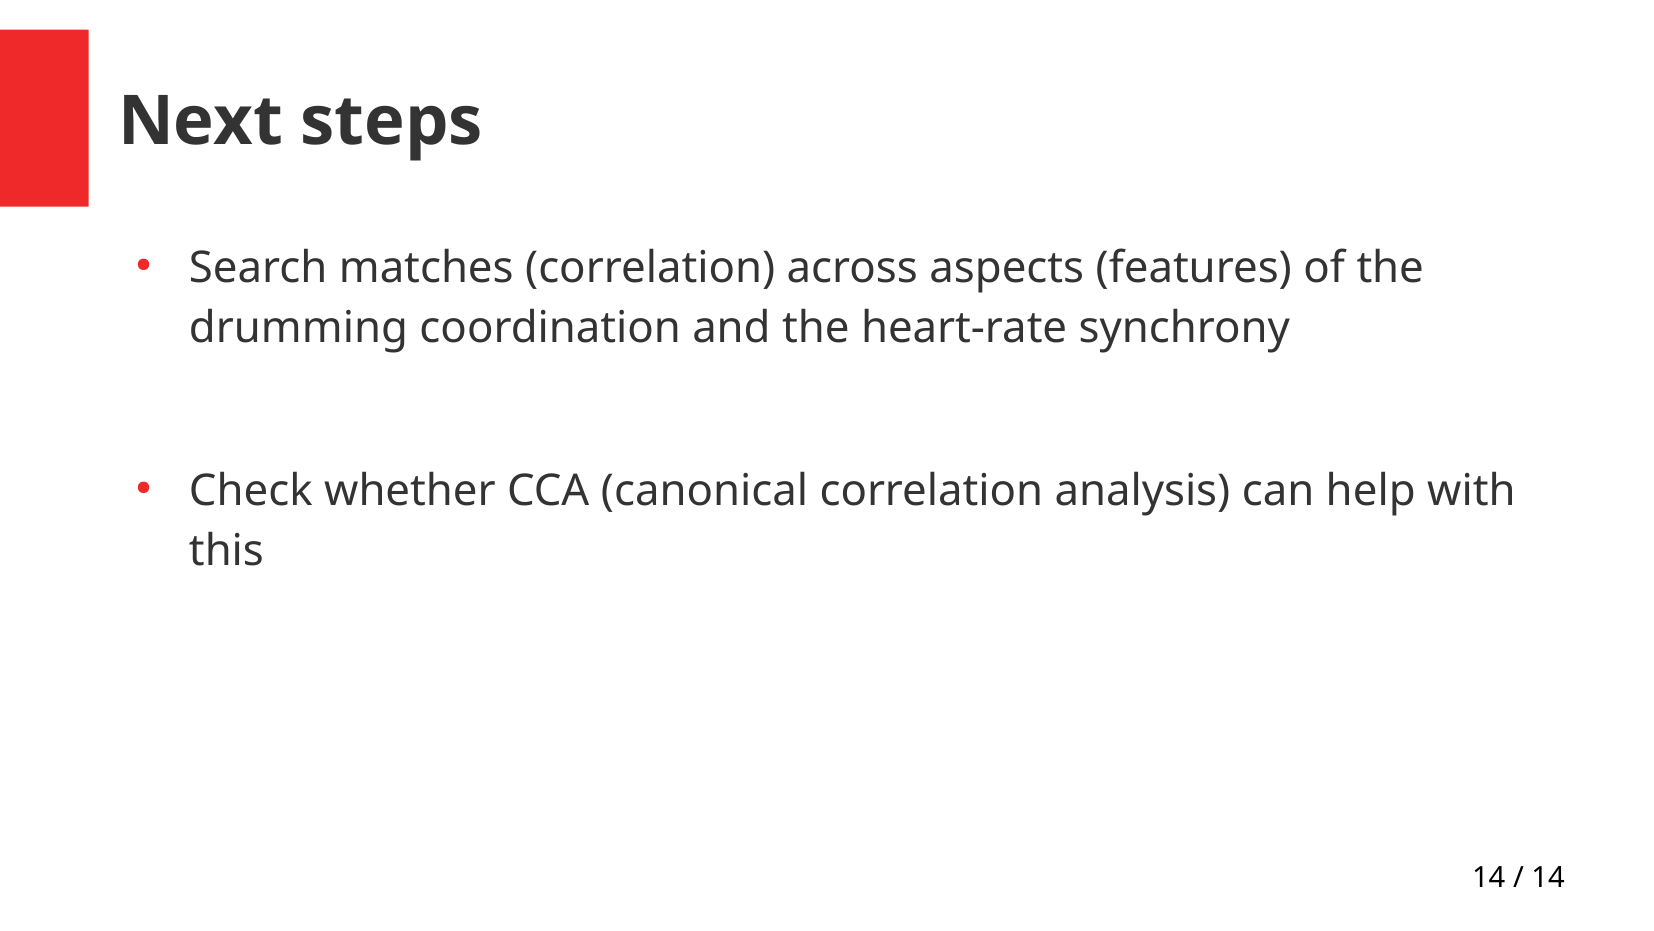

# Next steps
Search matches (correlation) across aspects (features) of the drumming coordination and the heart-rate synchrony
Check whether CCA (canonical correlation analysis) can help with this
14